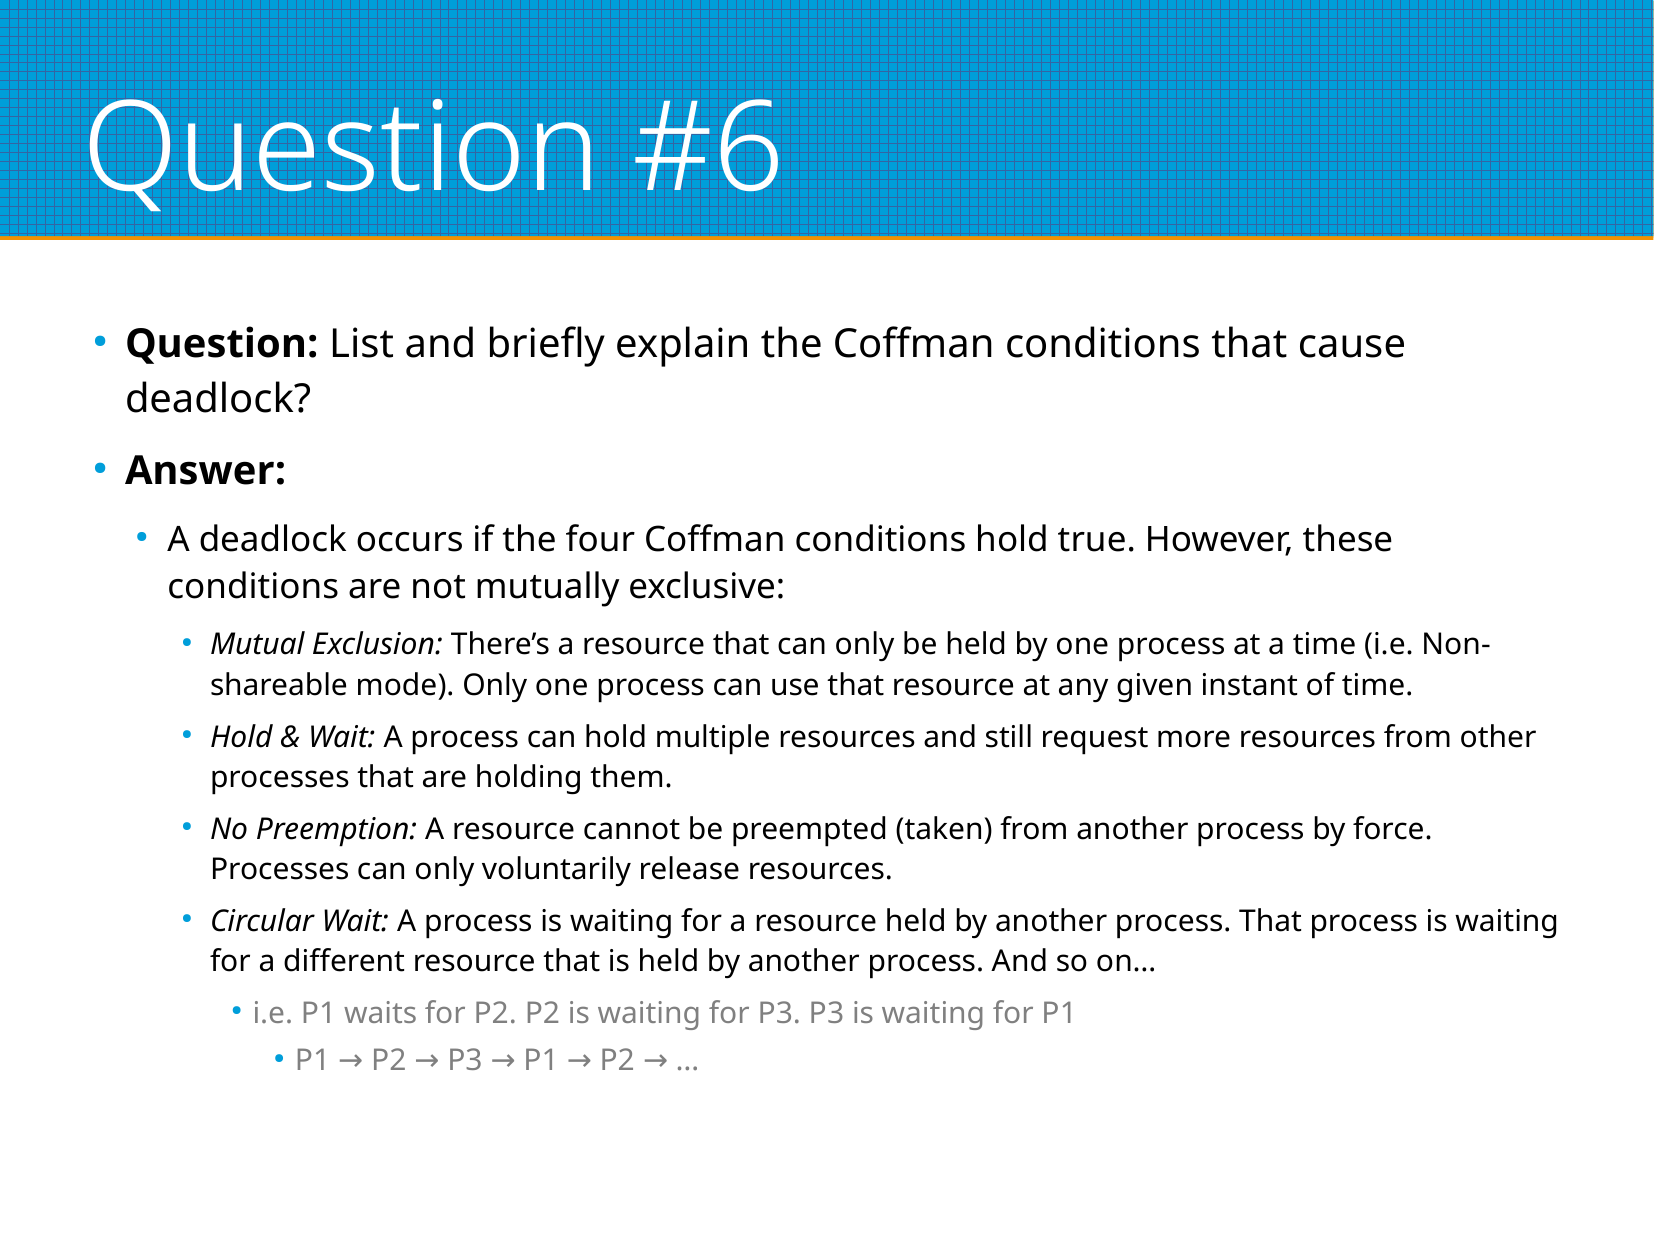

# Question #6
Question: List and briefly explain the Coffman conditions that cause deadlock?
Answer:
A deadlock occurs if the four Coffman conditions hold true. However, these conditions are not mutually exclusive:
Mutual Exclusion: There’s a resource that can only be held by one process at a time (i.e. Non-shareable mode). Only one process can use that resource at any given instant of time.
Hold & Wait: A process can hold multiple resources and still request more resources from other processes that are holding them.
No Preemption: A resource cannot be preempted (taken) from another process by force. Processes can only voluntarily release resources.
Circular Wait: A process is waiting for a resource held by another process. That process is waiting for a different resource that is held by another process. And so on…
i.e. P1 waits for P2. P2 is waiting for P3. P3 is waiting for P1
P1 → P2 → P3 → P1 → P2 → …